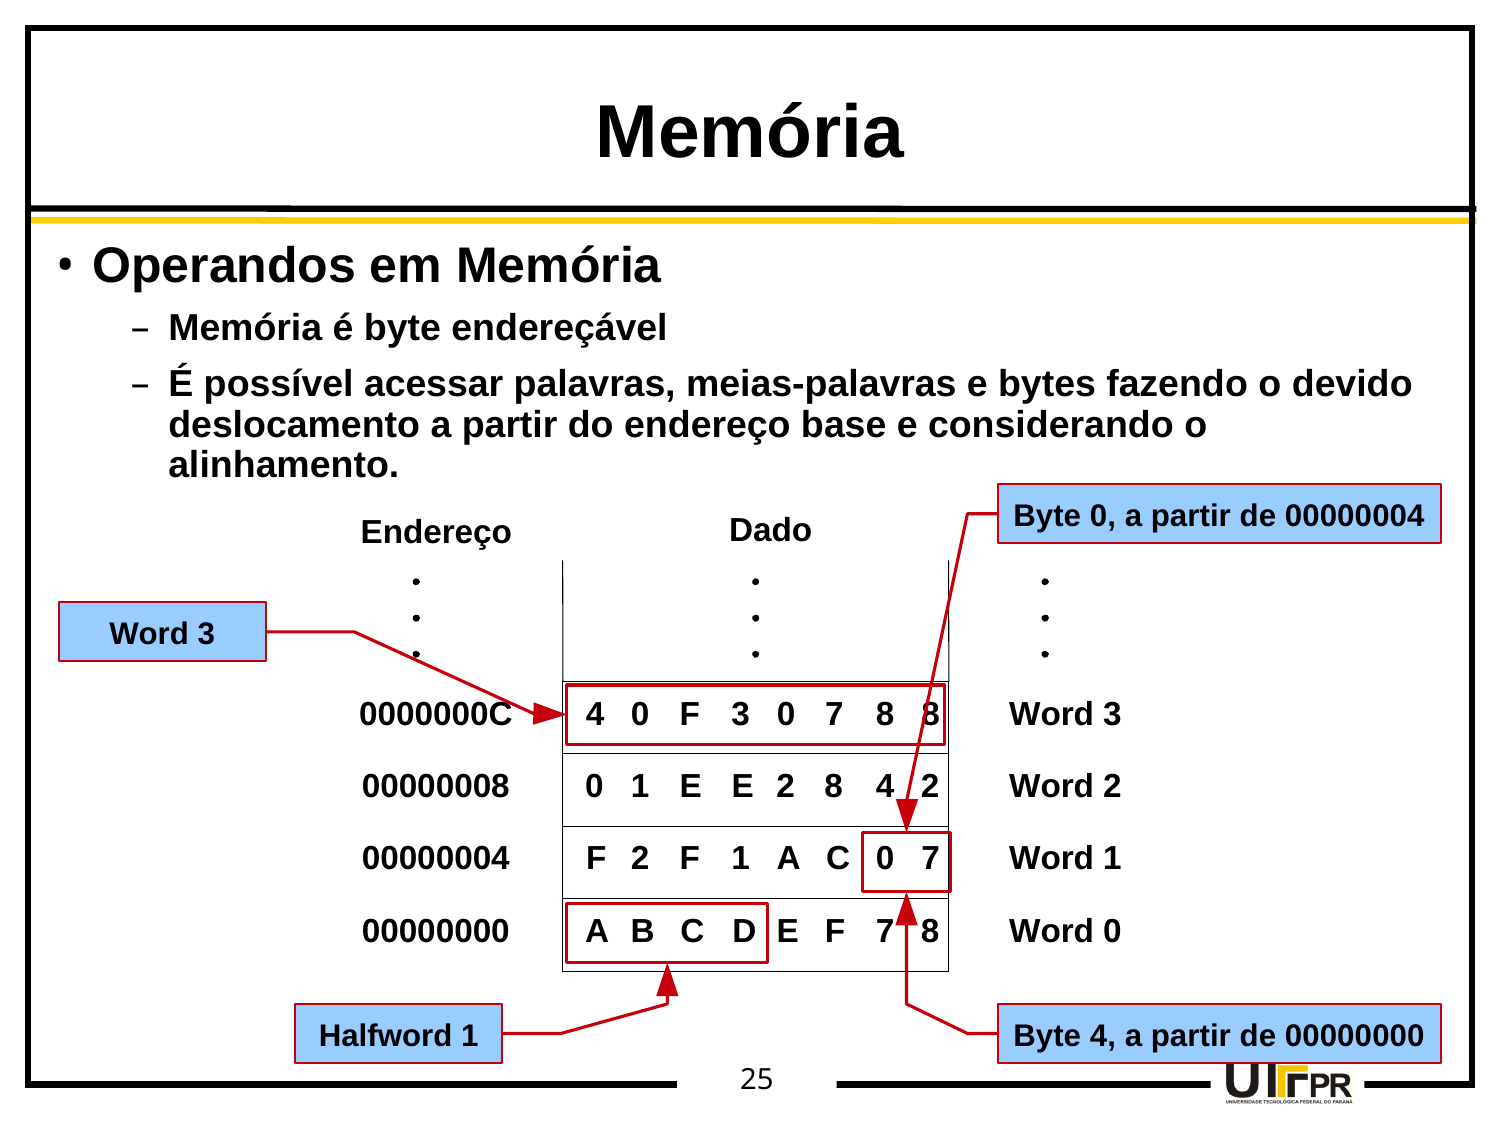

Memória
# Operandos em Memória
Memória é byte endereçável
É possível acessar palavras, meias-palavras e bytes fazendo o devido deslocamento a partir do endereço base e considerando o alinhamento.
Byte 0, a partir de 00000004
Dado
Endereço
0000000C
4
0
F
3
0
7
8
8
Word 3
00000008
Word 2
0
1
E
E
2
8
4
2
00000004
F
2
F
1
A
C
0
7
Word 1
00000000
A
B
C
D
E
F
7
8
Word 0
Word 3
Halfword 1
Byte 4, a partir de 00000000